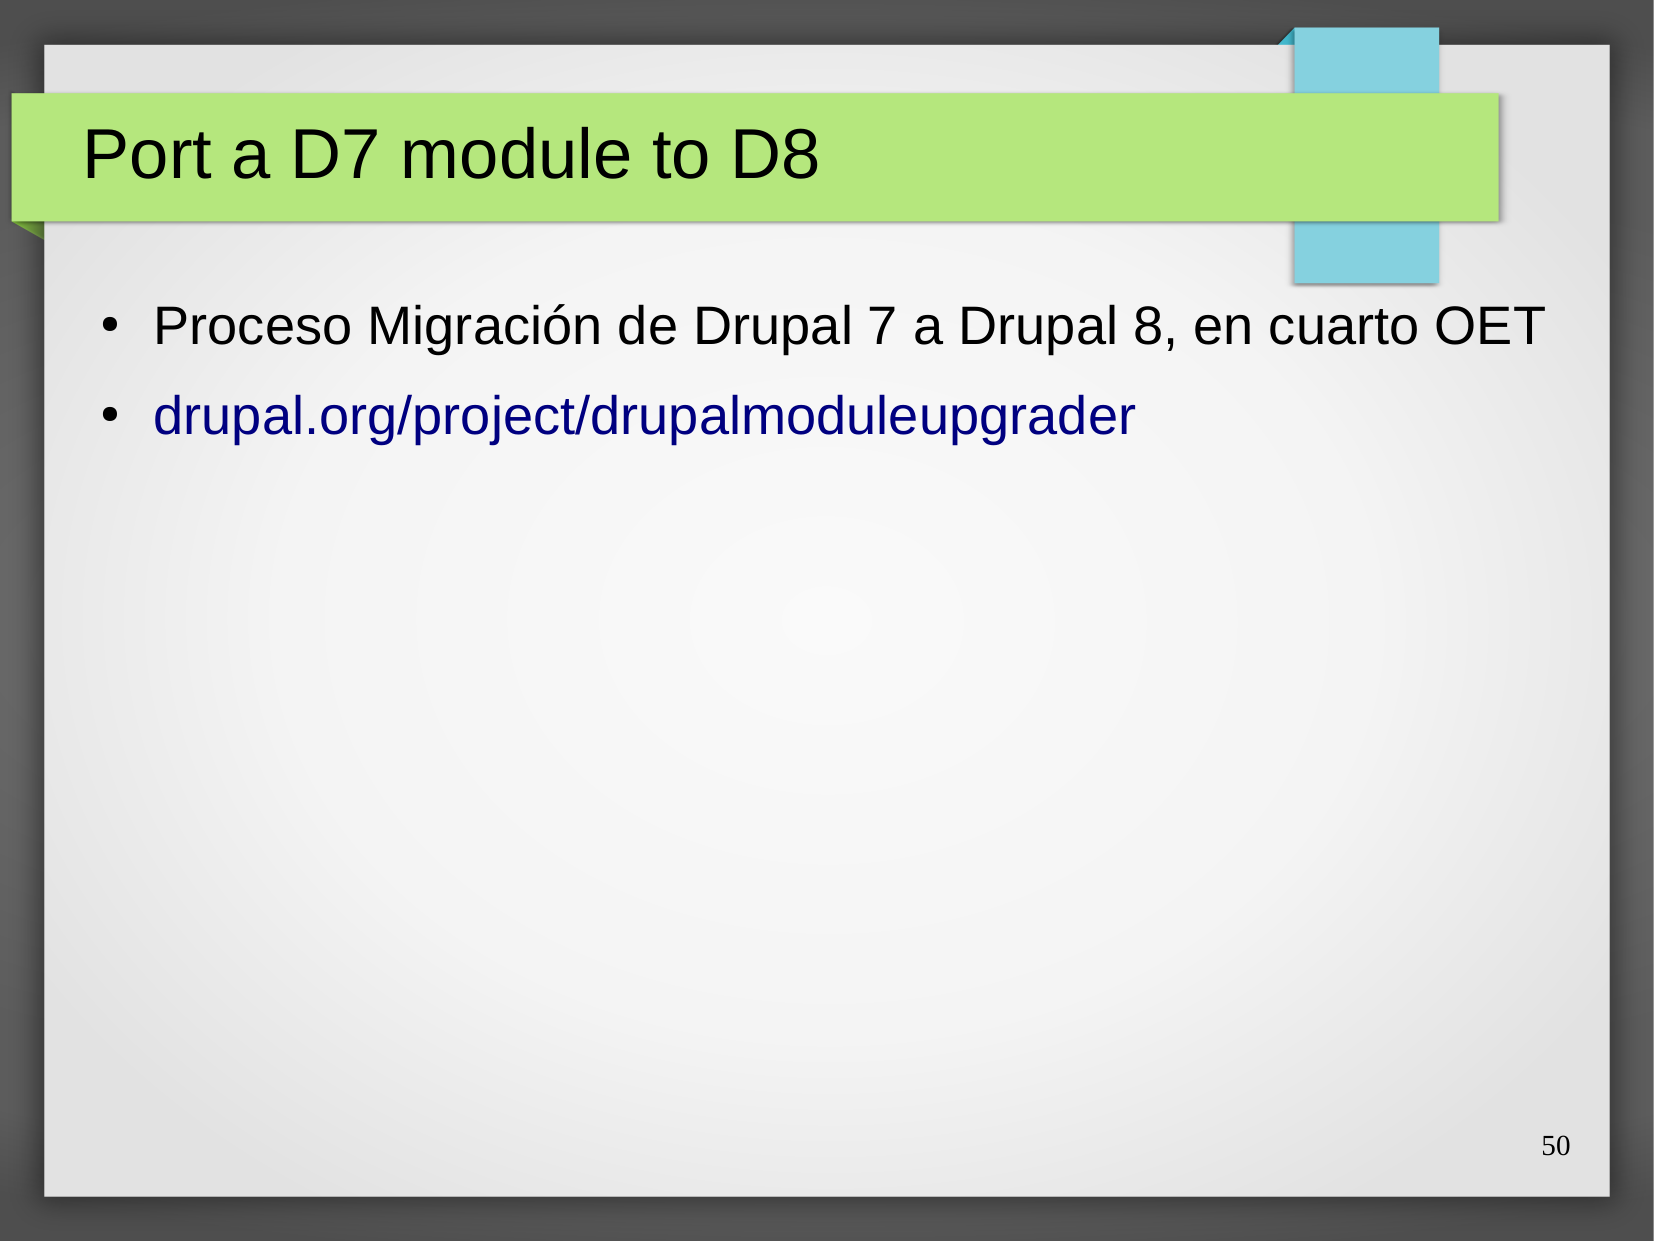

# Port a D7 module to D8
Proceso Migración de Drupal 7 a Drupal 8, en cuarto OET
drupal.org/project/drupalmoduleupgrader
50